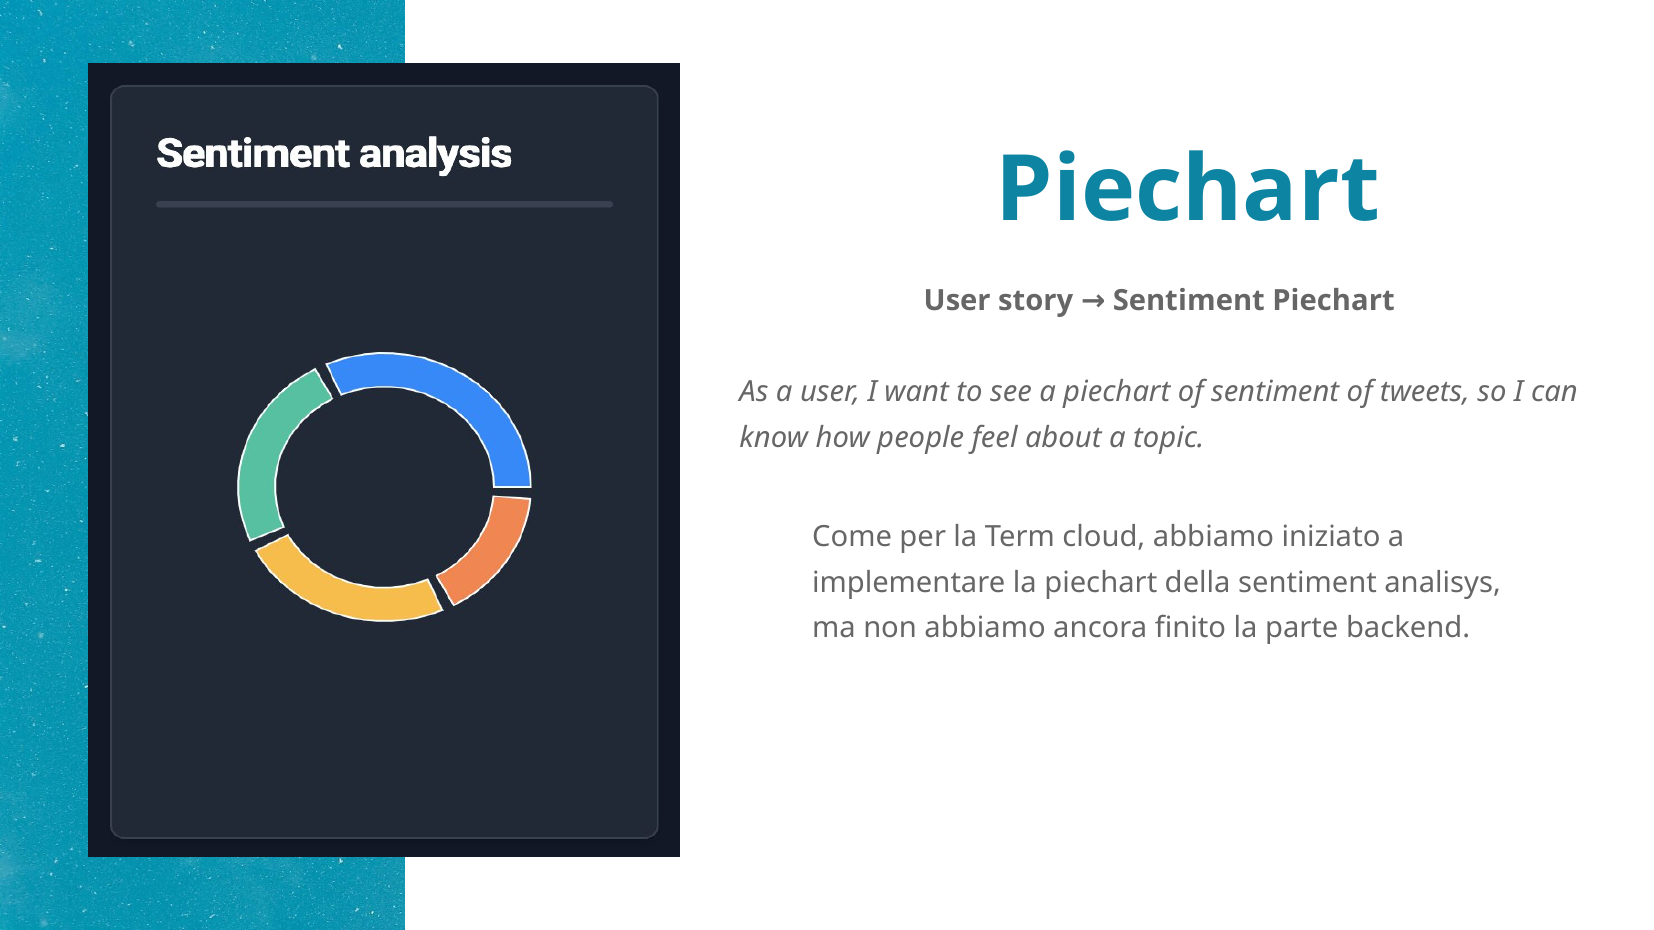

# Piechart
User story → Sentiment Piechart
As a user, I want to see a piechart of sentiment of tweets, so I can know how people feel about a topic.
Come per la Term cloud, abbiamo iniziato a implementare la piechart della sentiment analisys, ma non abbiamo ancora finito la parte backend.